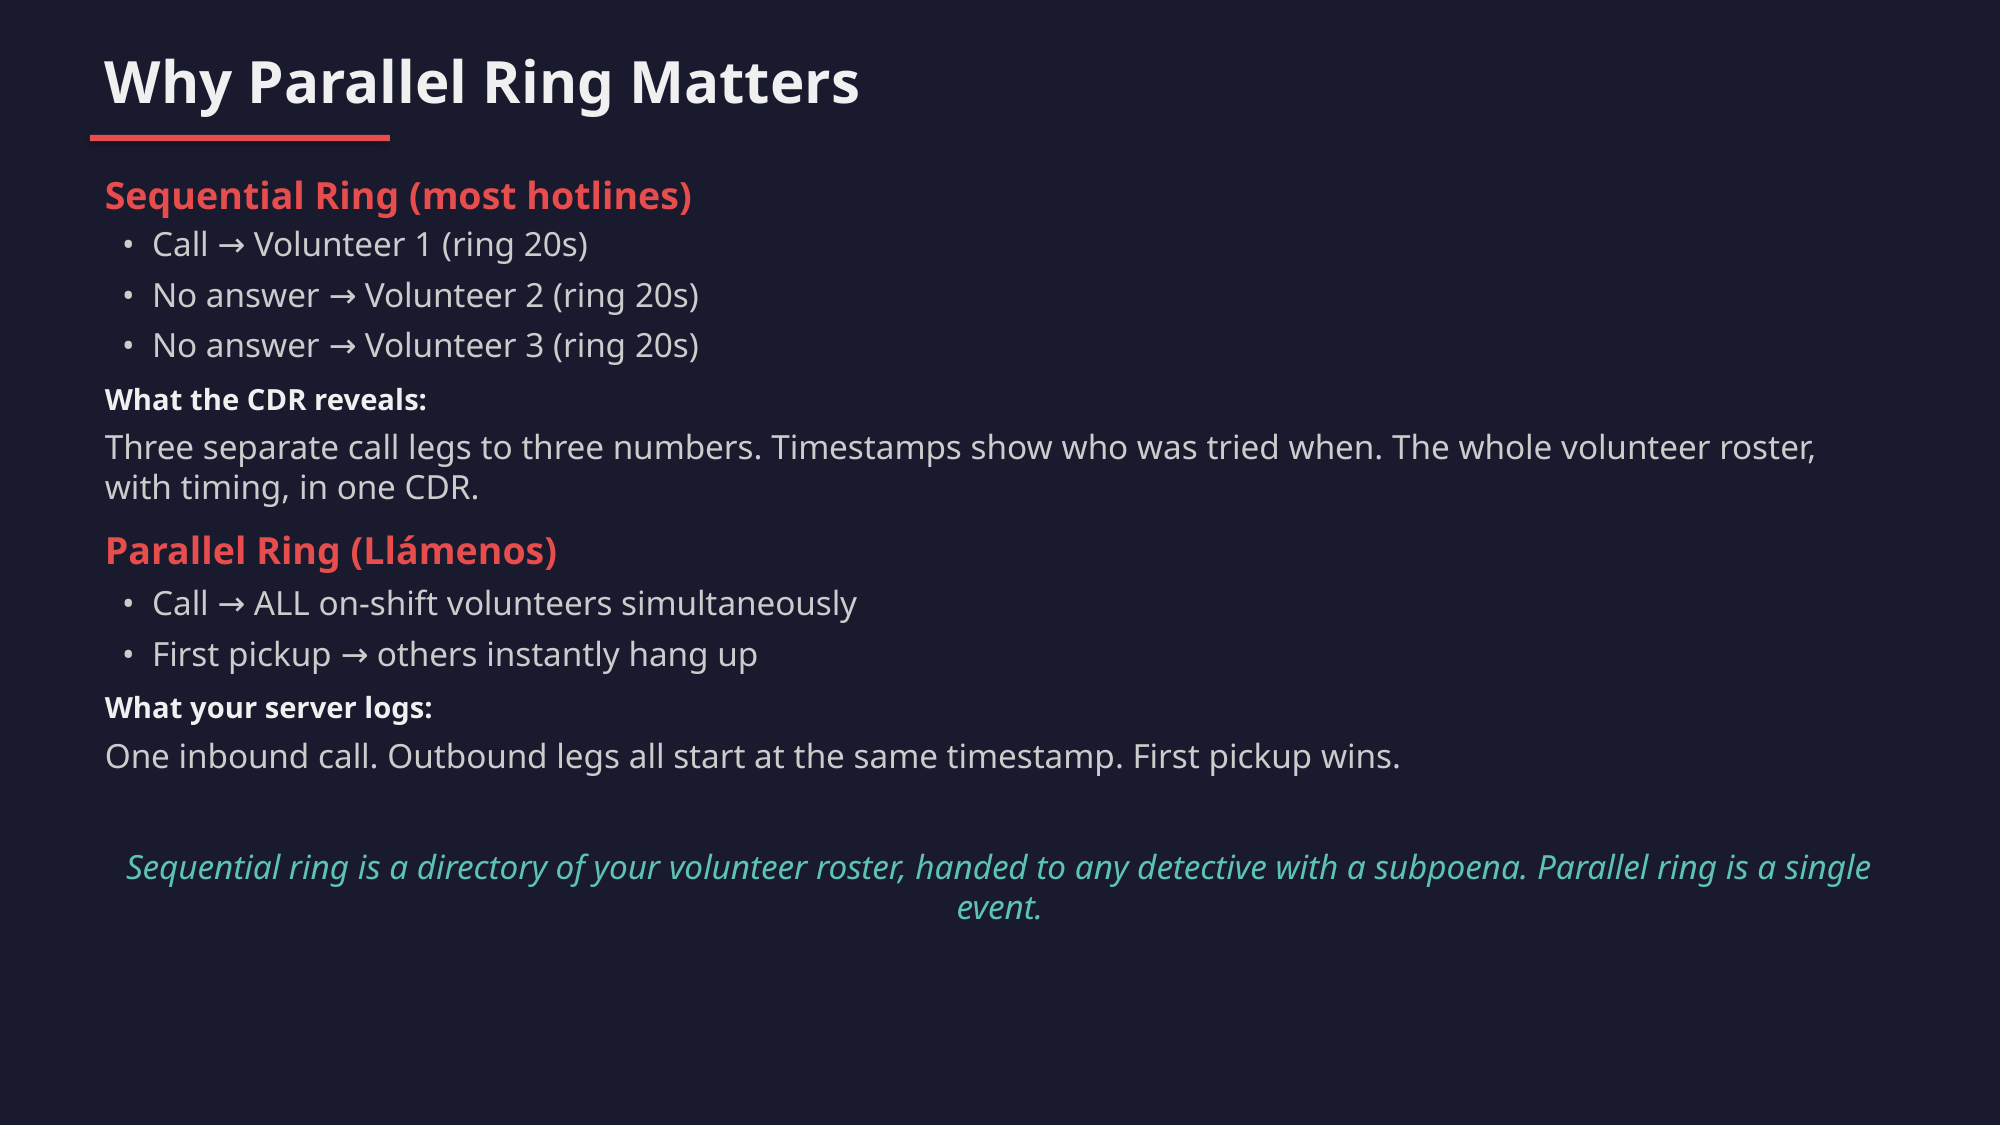

Why Parallel Ring Matters
Sequential Ring (most hotlines)
 • Call → Volunteer 1 (ring 20s)
 • No answer → Volunteer 2 (ring 20s)
 • No answer → Volunteer 3 (ring 20s)
What the CDR reveals:
Three separate call legs to three numbers. Timestamps show who was tried when. The whole volunteer roster, with timing, in one CDR.
Parallel Ring (Llámenos)
 • Call → ALL on-shift volunteers simultaneously
 • First pickup → others instantly hang up
What your server logs:
One inbound call. Outbound legs all start at the same timestamp. First pickup wins.
Sequential ring is a directory of your volunteer roster, handed to any detective with a subpoena. Parallel ring is a single event.